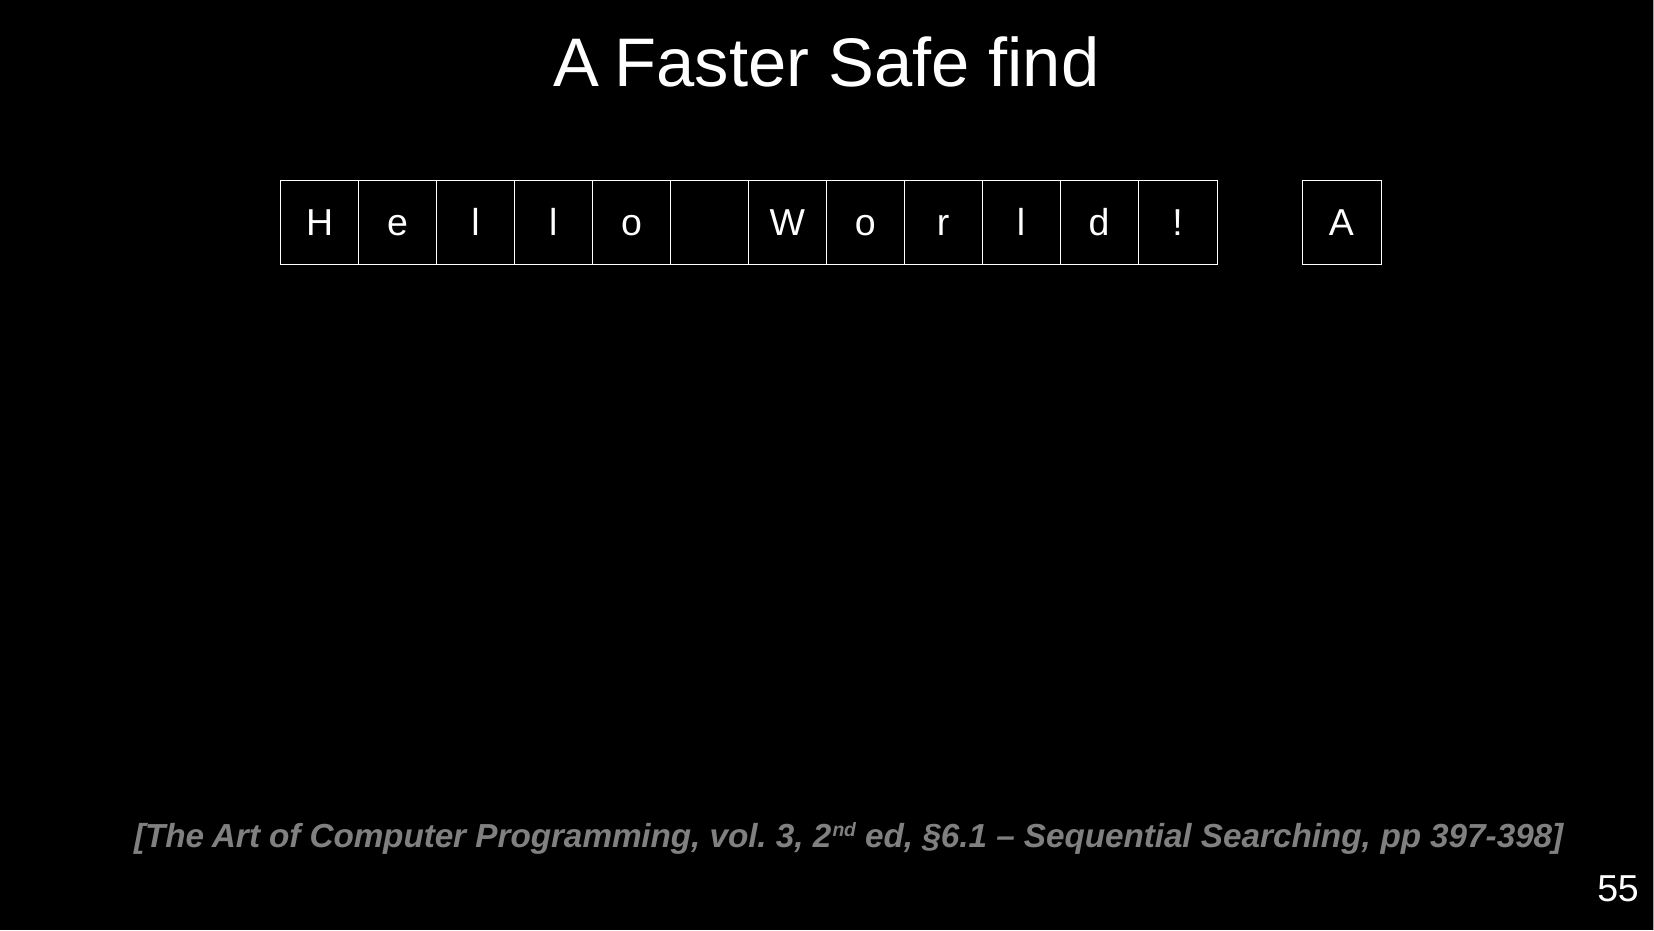

# A Faster Safe find
| H | e | l | l | o | | W | o | r | l | d | ! |
| --- | --- | --- | --- | --- | --- | --- | --- | --- | --- | --- | --- |
| A |
| --- |
[The Art of Computer Programming, vol. 3, 2nd ed, §6.1 – Sequential Searching, pp 397-398]